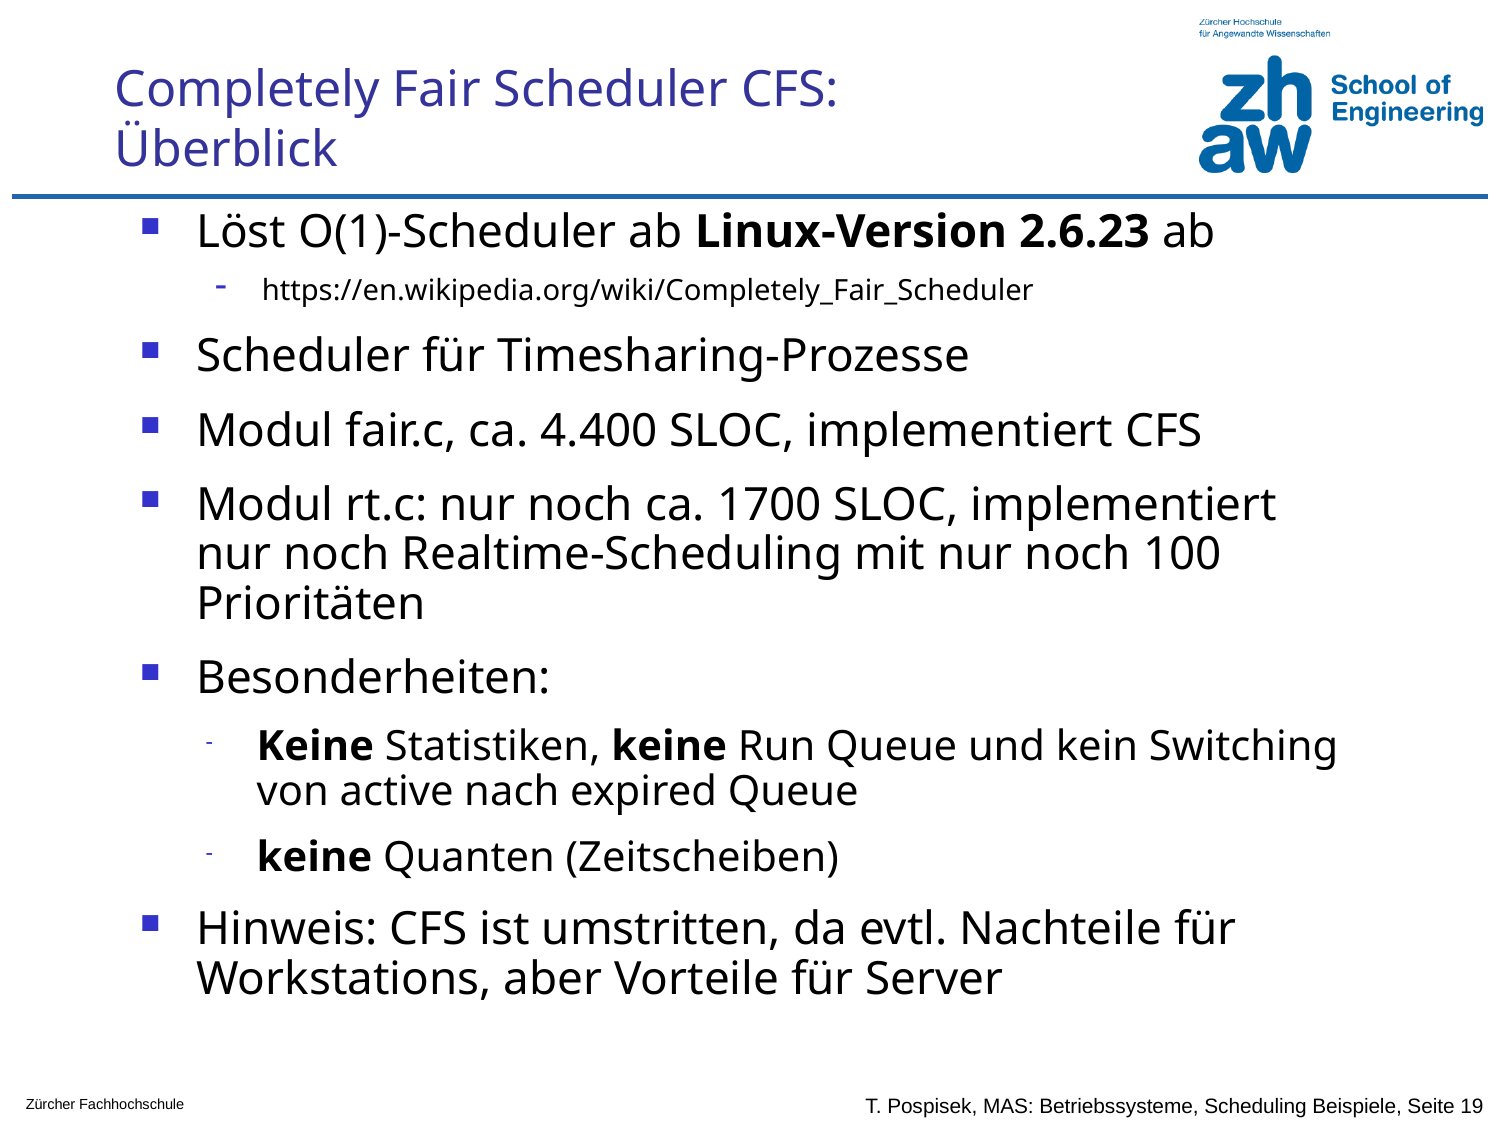

# Completely Fair Scheduler CFS: Überblick
Löst O(1)-Scheduler ab Linux-Version 2.6.23 ab
https://en.wikipedia.org/wiki/Completely_Fair_Scheduler
Scheduler für Timesharing-Prozesse
Modul fair.c, ca. 4.400 SLOC, implementiert CFS
Modul rt.c: nur noch ca. 1700 SLOC, implementiert nur noch Realtime-Scheduling mit nur noch 100 Prioritäten
Besonderheiten:
Keine Statistiken, keine Run Queue und kein Switching von active nach expired Queue
keine Quanten (Zeitscheiben)
Hinweis: CFS ist umstritten, da evtl. Nachteile für Workstations, aber Vorteile für Server